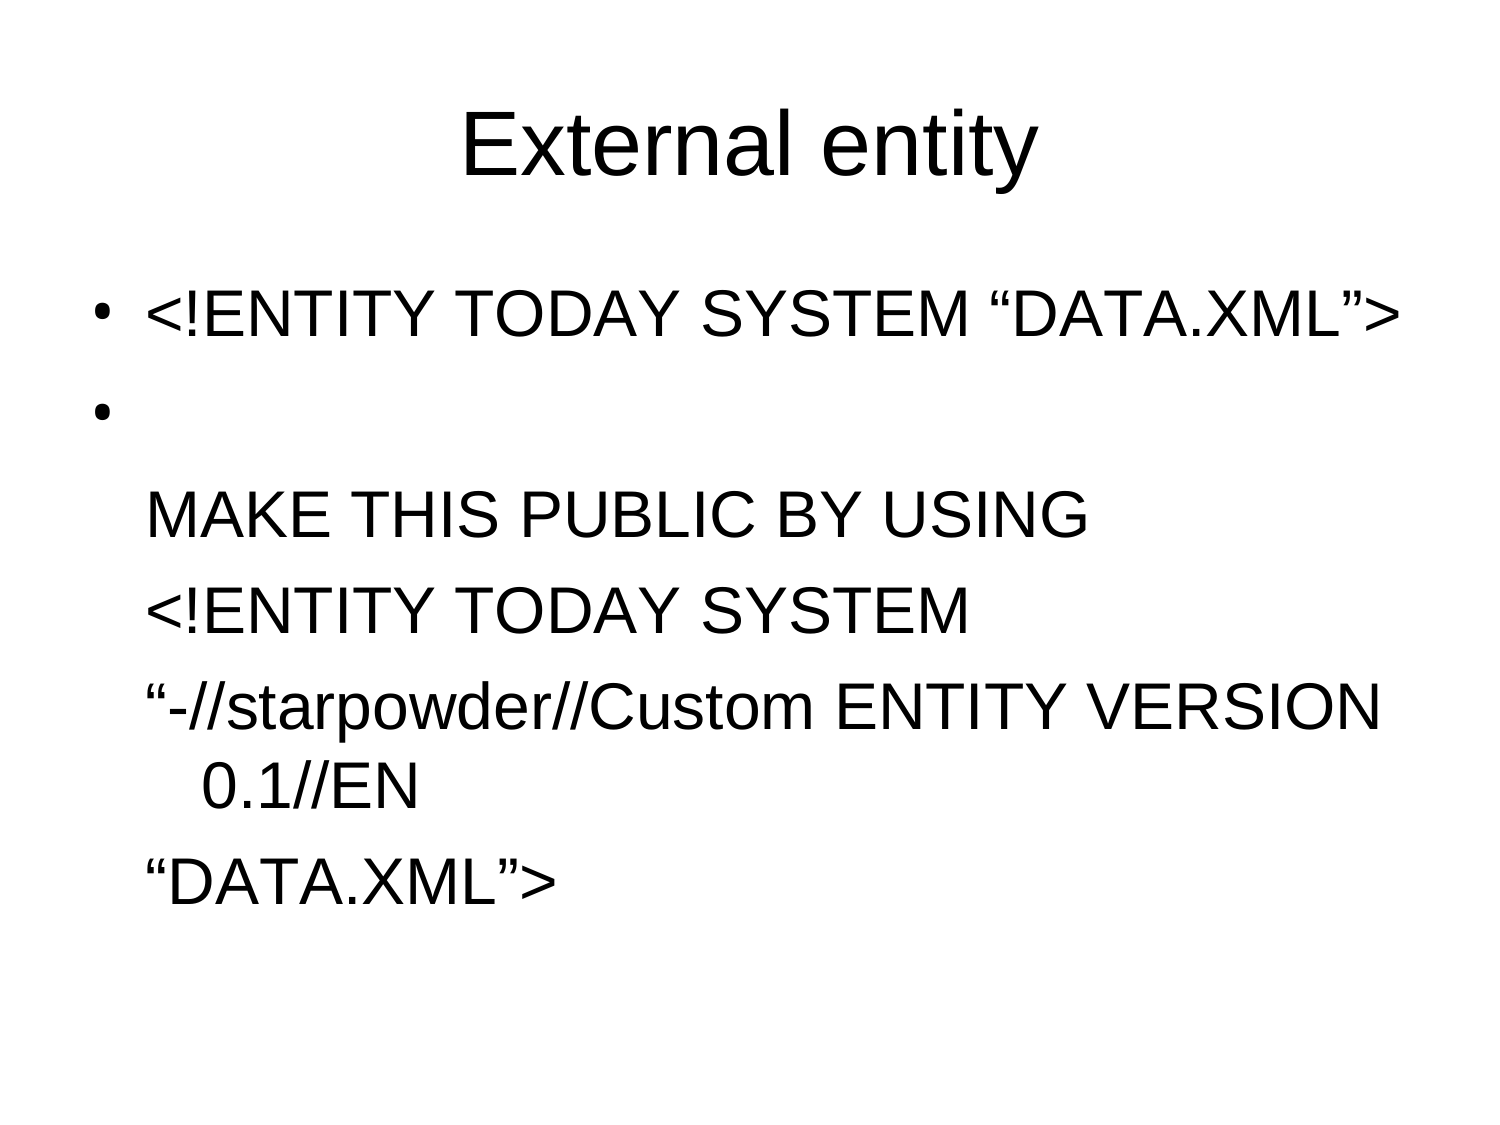

# External entity
<!ENTITY TODAY SYSTEM “DATA.XML”>
MAKE THIS PUBLIC BY USING
<!ENTITY TODAY SYSTEM
“-//starpowder//Custom ENTITY VERSION 0.1//EN
“DATA.XML”>